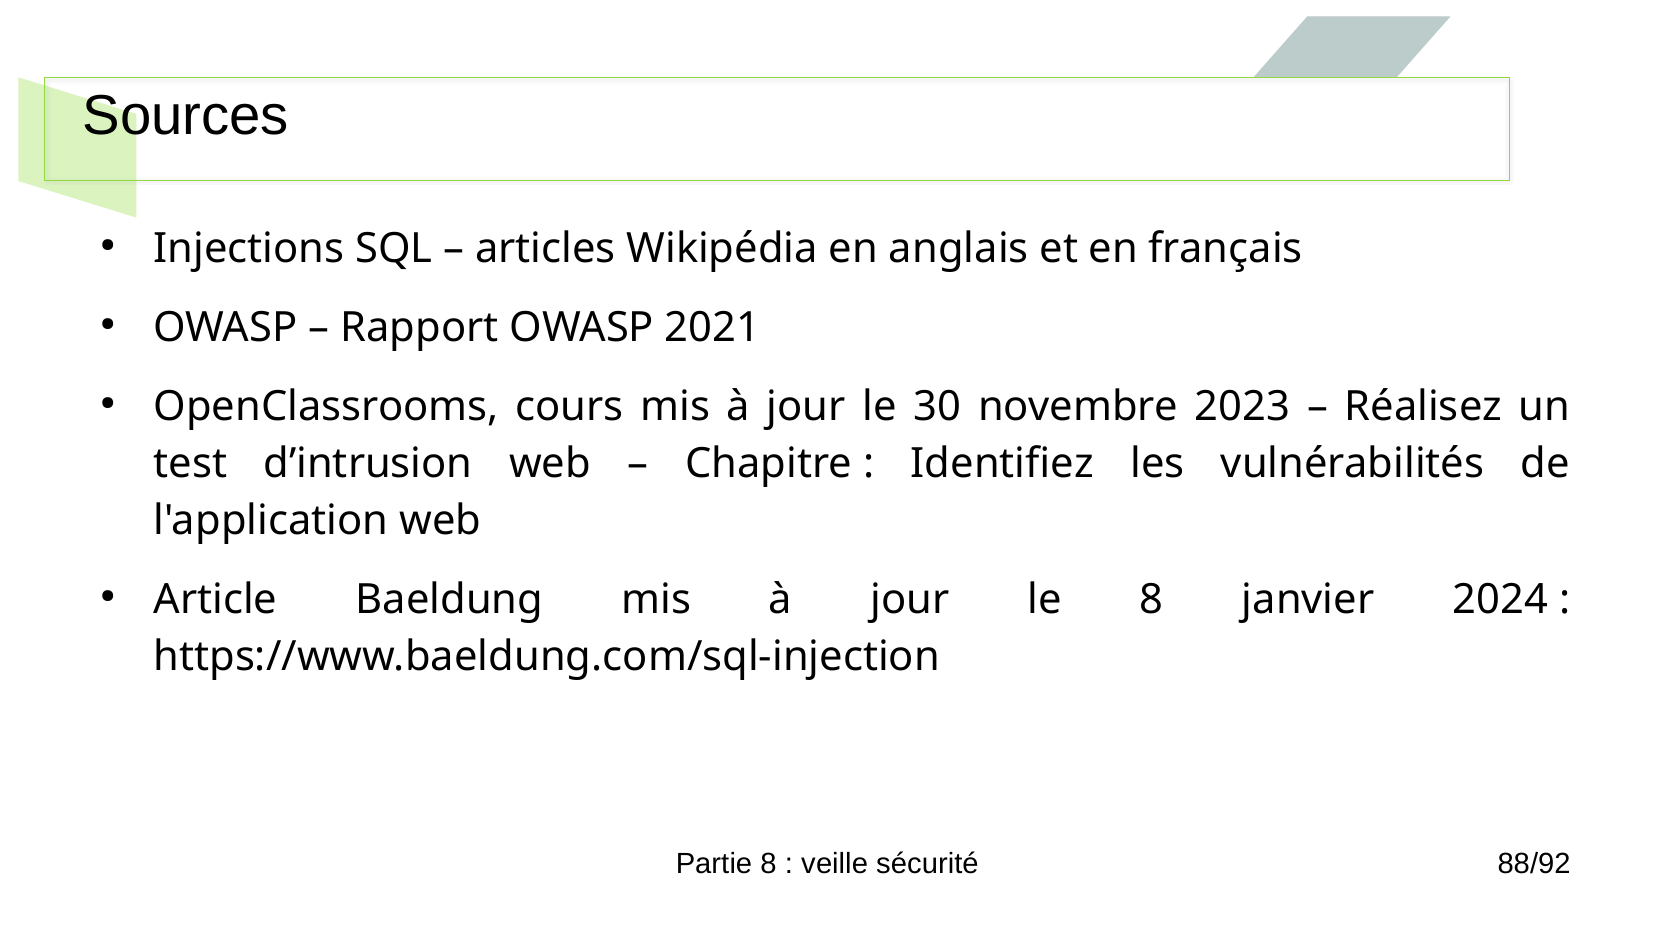

# Sources
Injections SQL – articles Wikipédia en anglais et en français
OWASP – Rapport OWASP 2021
OpenClassrooms, cours mis à jour le 30 novembre 2023 – Réalisez un test d’intrusion web – Chapitre : Identifiez les vulnérabilités de l'application web
Article Baeldung mis à jour le 8 janvier 2024 : https://www.baeldung.com/sql-injection
Partie 8 : veille sécurité
88